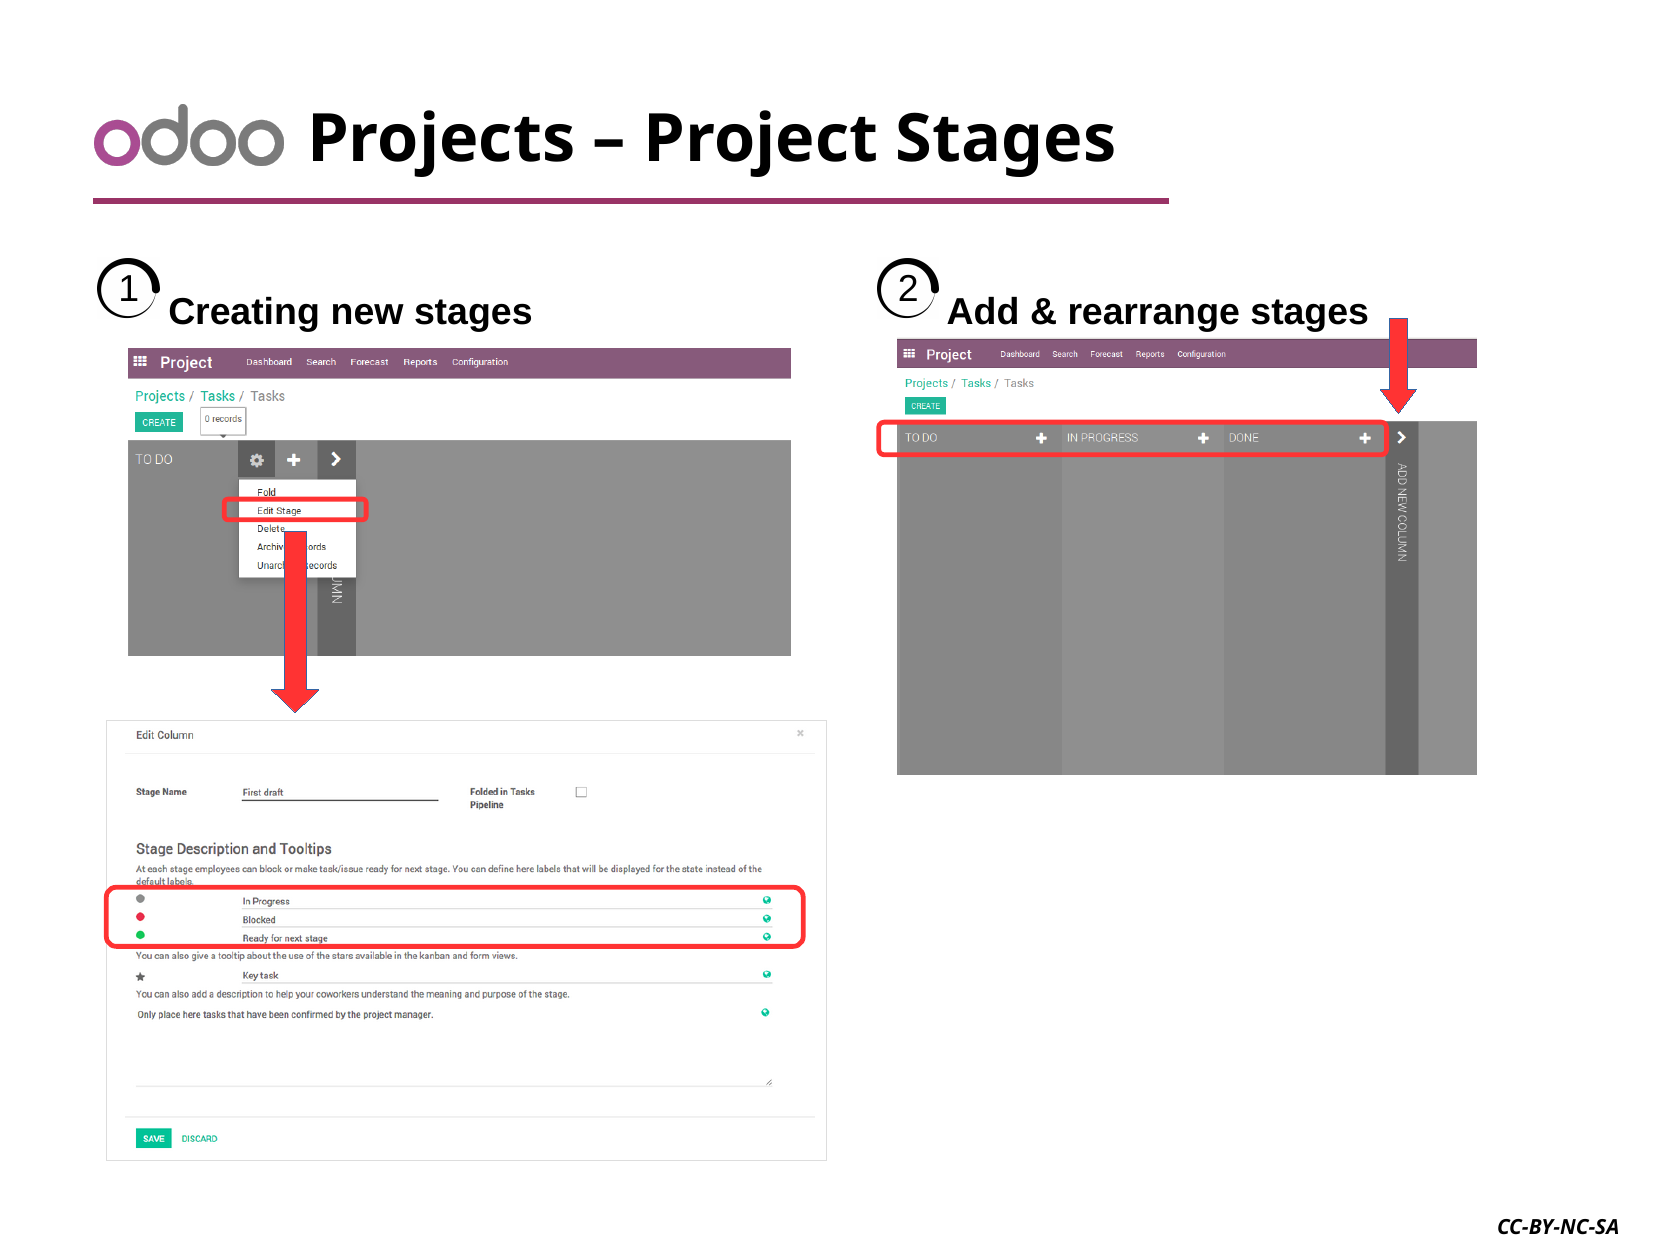

# Projects – Project Stages
1
2
Creating new stages
Add & rearrange stages
CC-BY-NC-SA